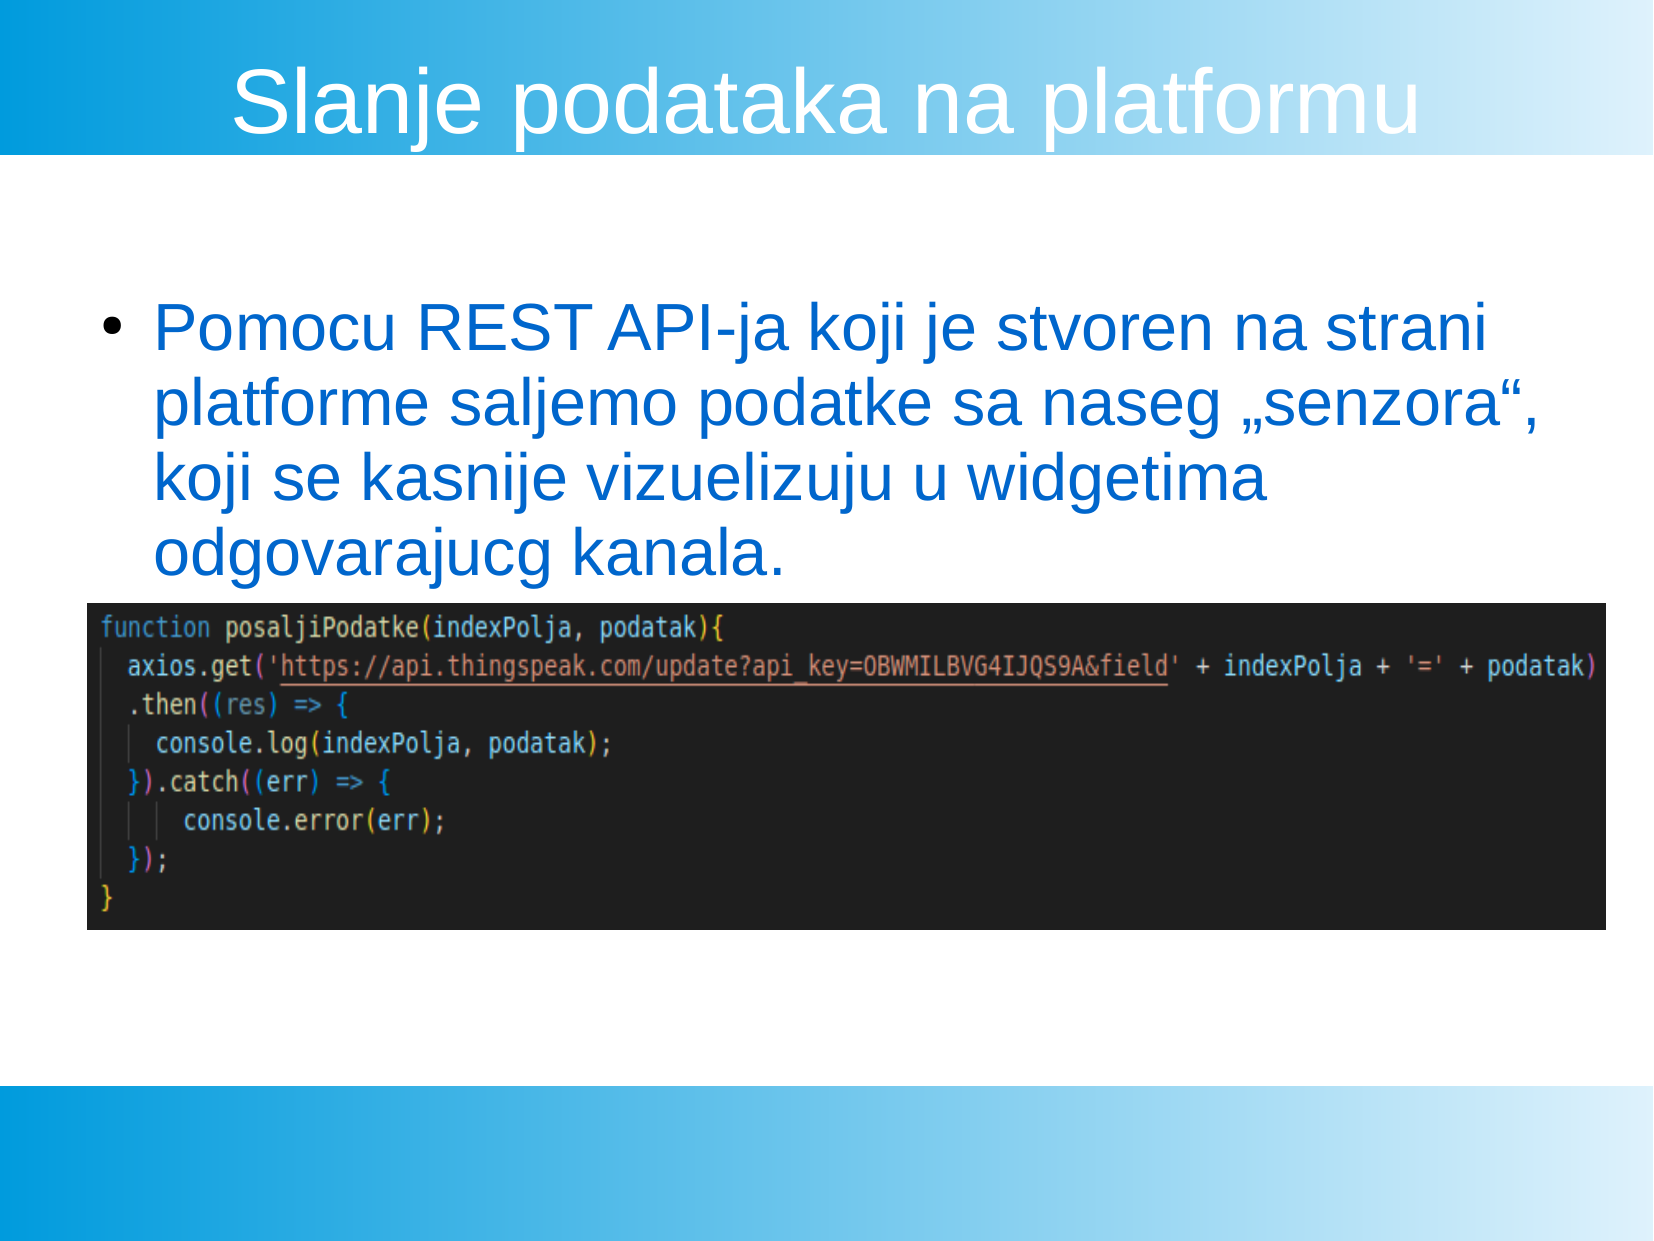

# Slanje podataka na platformu
Pomocu REST API-ja koji je stvoren na strani platforme saljemo podatke sa naseg „senzora“, koji se kasnije vizuelizuju u widgetima odgovarajucg kanala.